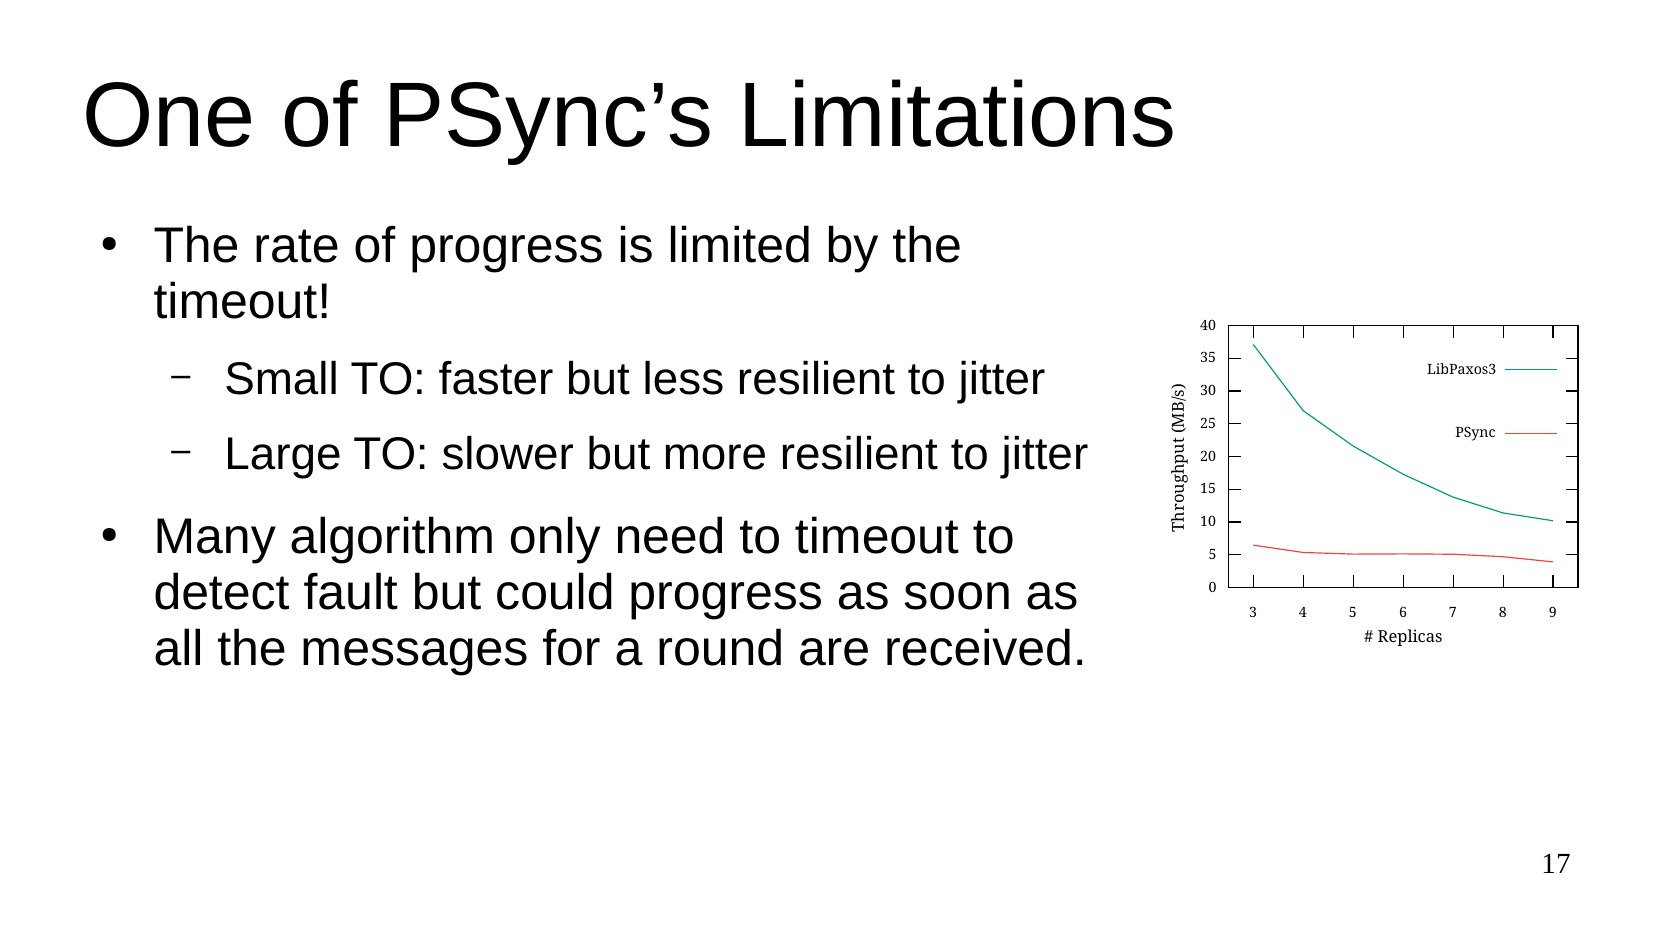

# One of PSync’s Limitations
The rate of progress is limited by the timeout!
Small TO: faster but less resilient to jitter
Large TO: slower but more resilient to jitter
Many algorithm only need to timeout to detect fault but could progress as soon as all the messages for a round are received.
17